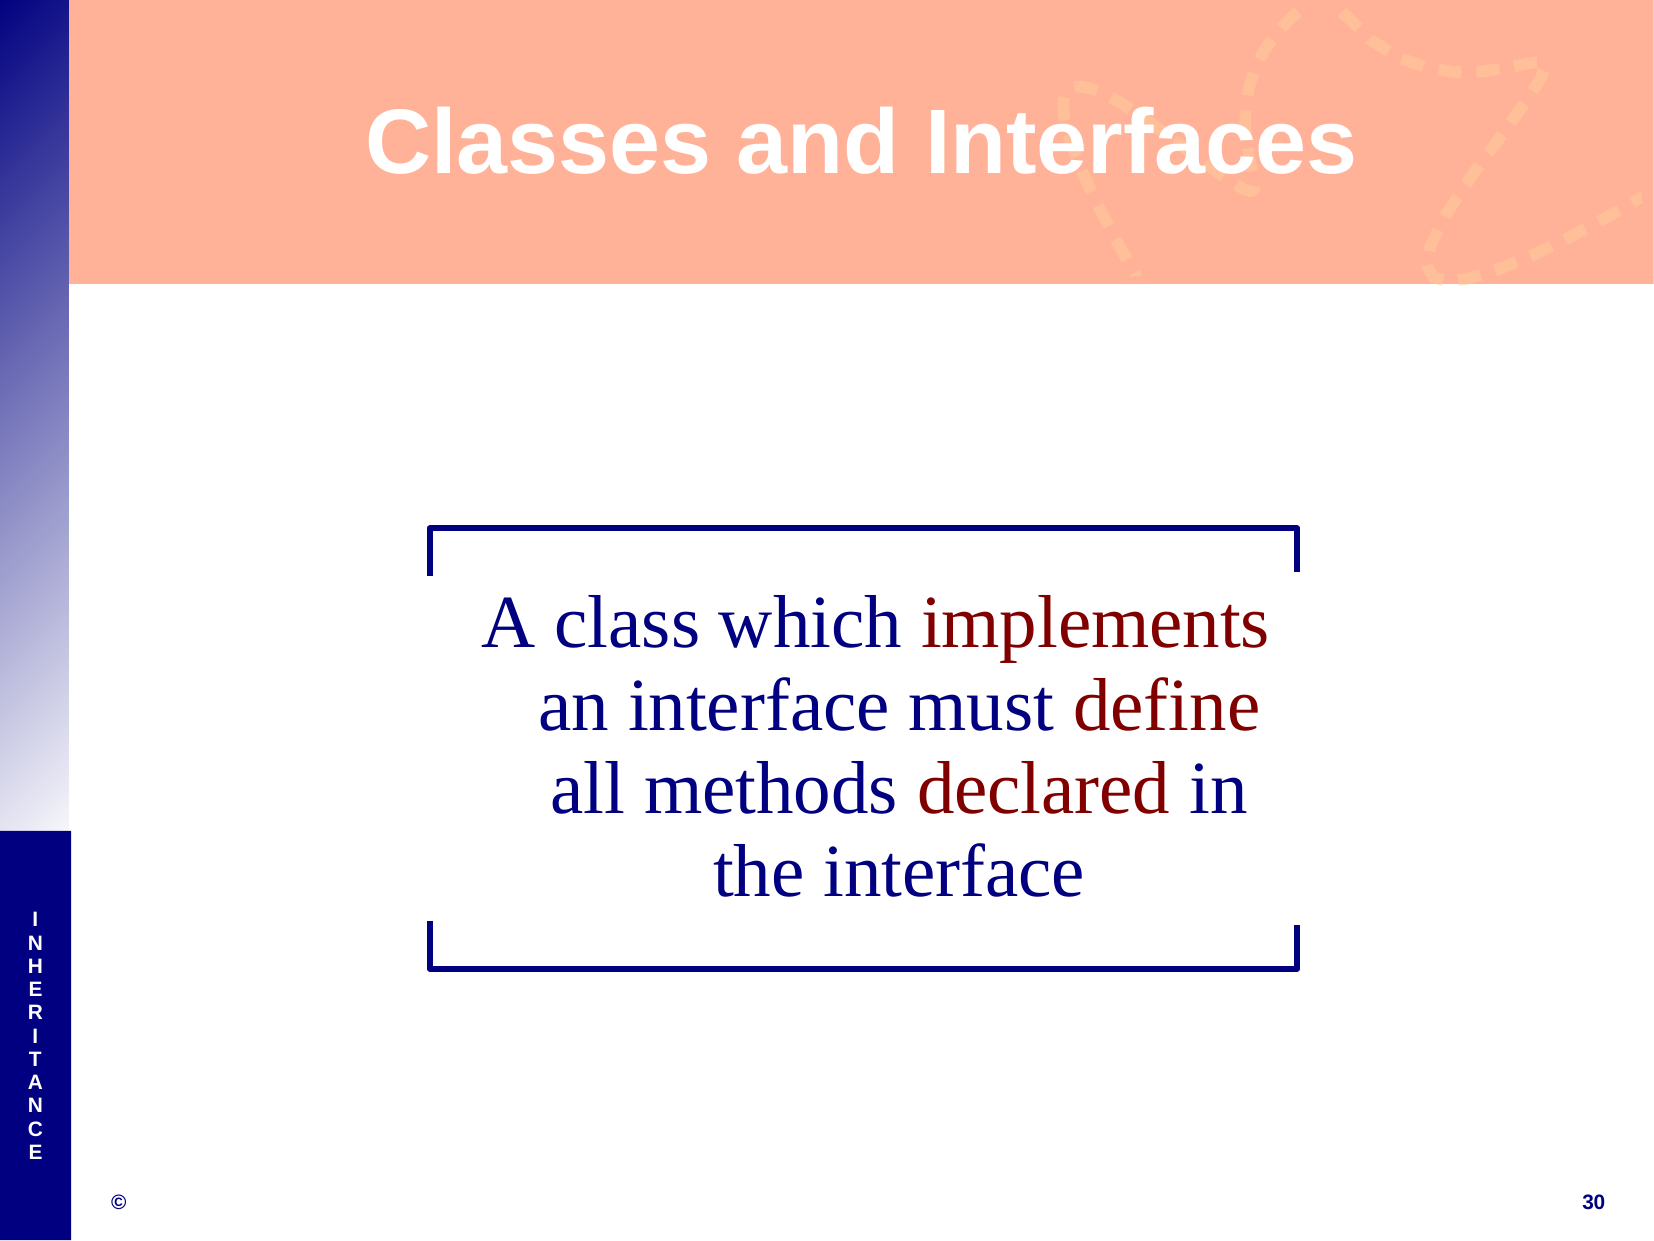

# Classes and Interfaces
A class which implements an interface must define all methods declared in the interface
I
N
H
E
R
 I
T
A
N
C
E